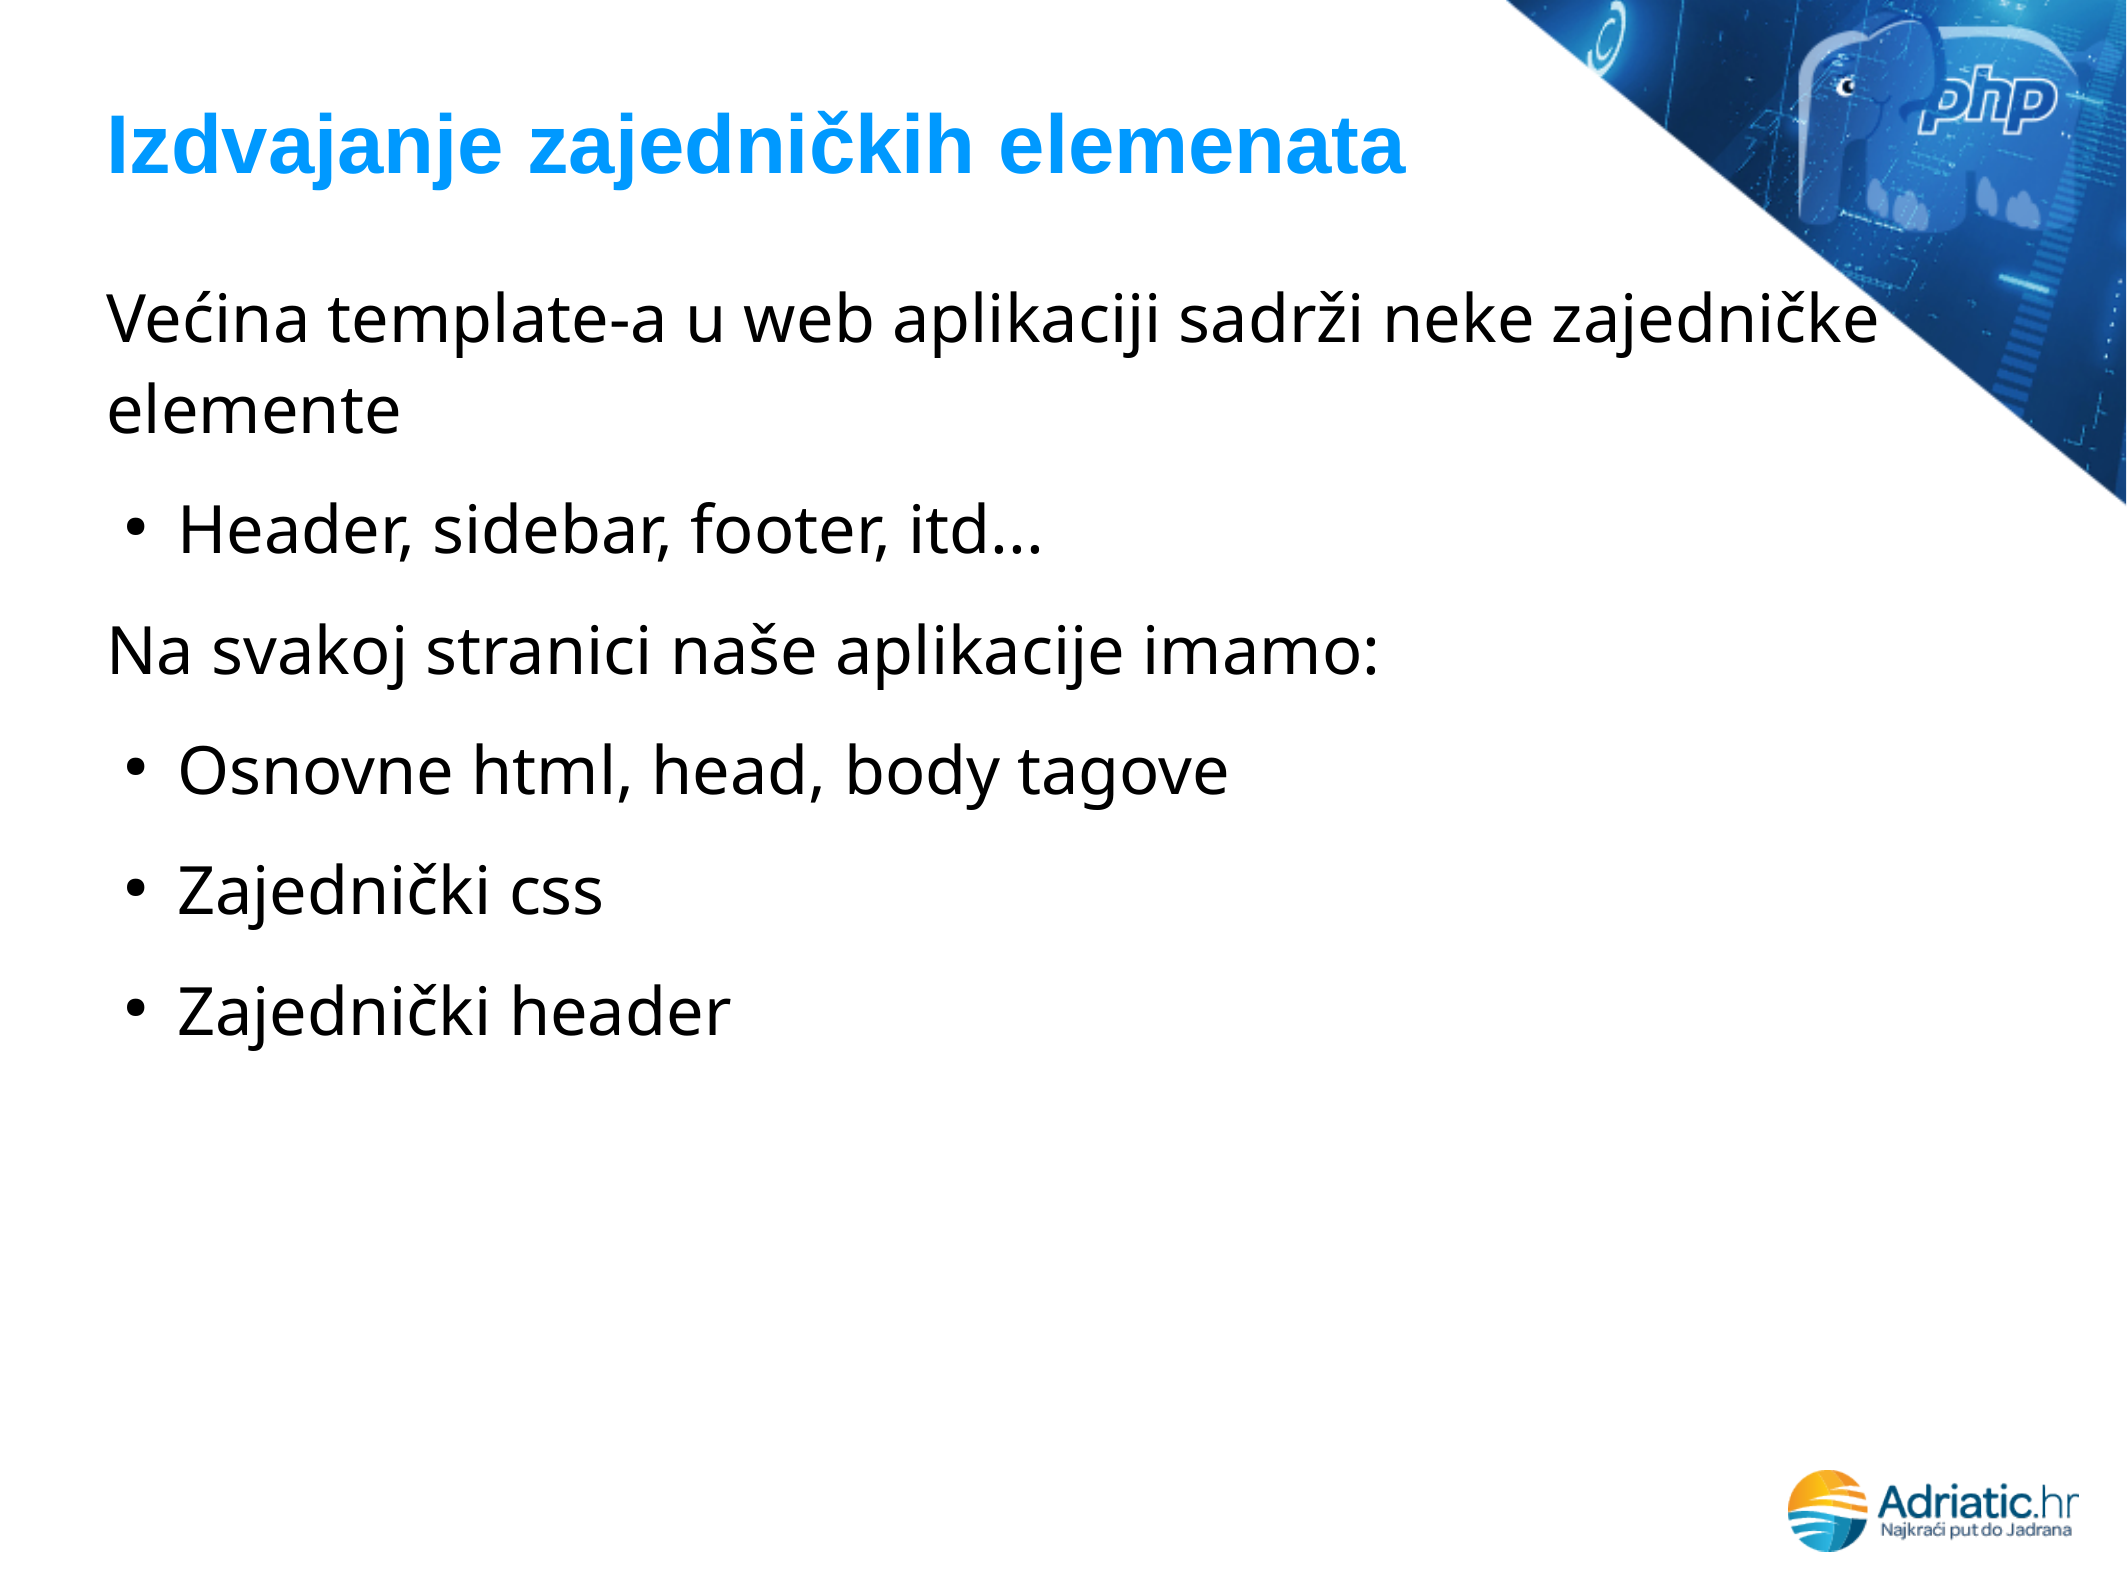

# Izdvajanje zajedničkih elemenata
Većina template-a u web aplikaciji sadrži neke zajedničke elemente
Header, sidebar, footer, itd...
Na svakoj stranici naše aplikacije imamo:
Osnovne html, head, body tagove
Zajednički css
Zajednički header